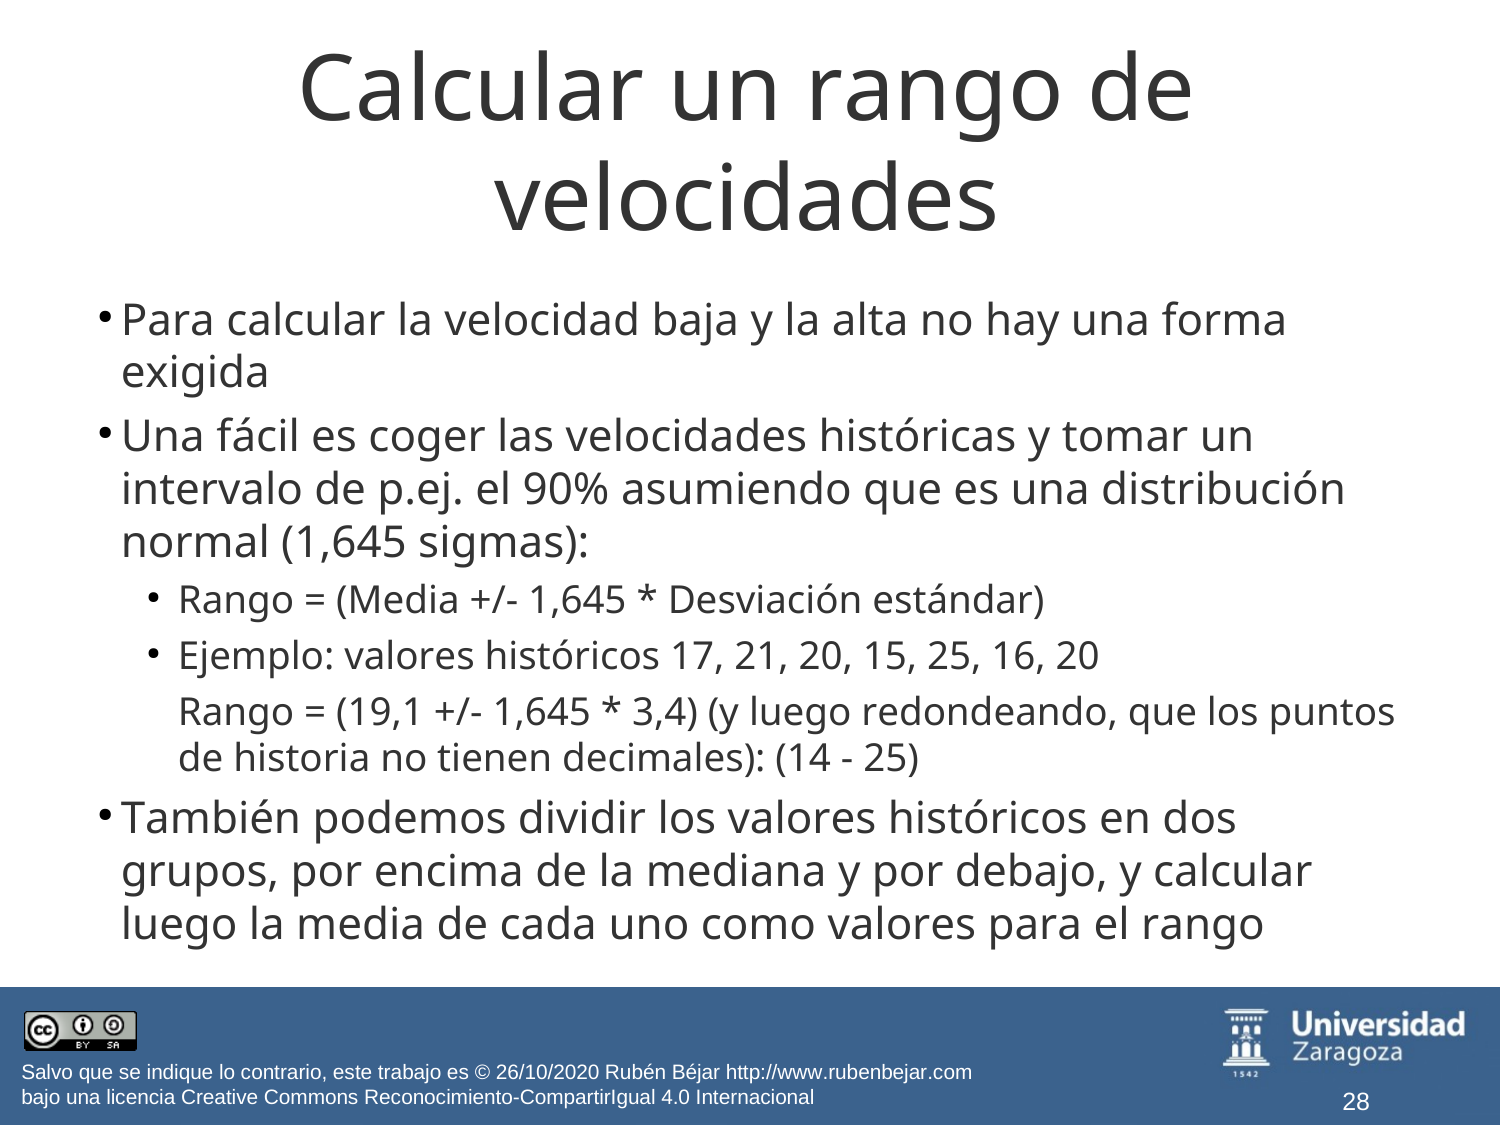

# Calcular un rango de velocidades
Para calcular la velocidad baja y la alta no hay una forma exigida
Una fácil es coger las velocidades históricas y tomar un intervalo de p.ej. el 90% asumiendo que es una distribución normal (1,645 sigmas):
Rango = (Media +/- 1,645 * Desviación estándar)
Ejemplo: valores históricos 17, 21, 20, 15, 25, 16, 20
Rango = (19,1 +/- 1,645 * 3,4) (y luego redondeando, que los puntos de historia no tienen decimales): (14 - 25)
También podemos dividir los valores históricos en dos grupos, por encima de la mediana y por debajo, y calcular luego la media de cada uno como valores para el rango